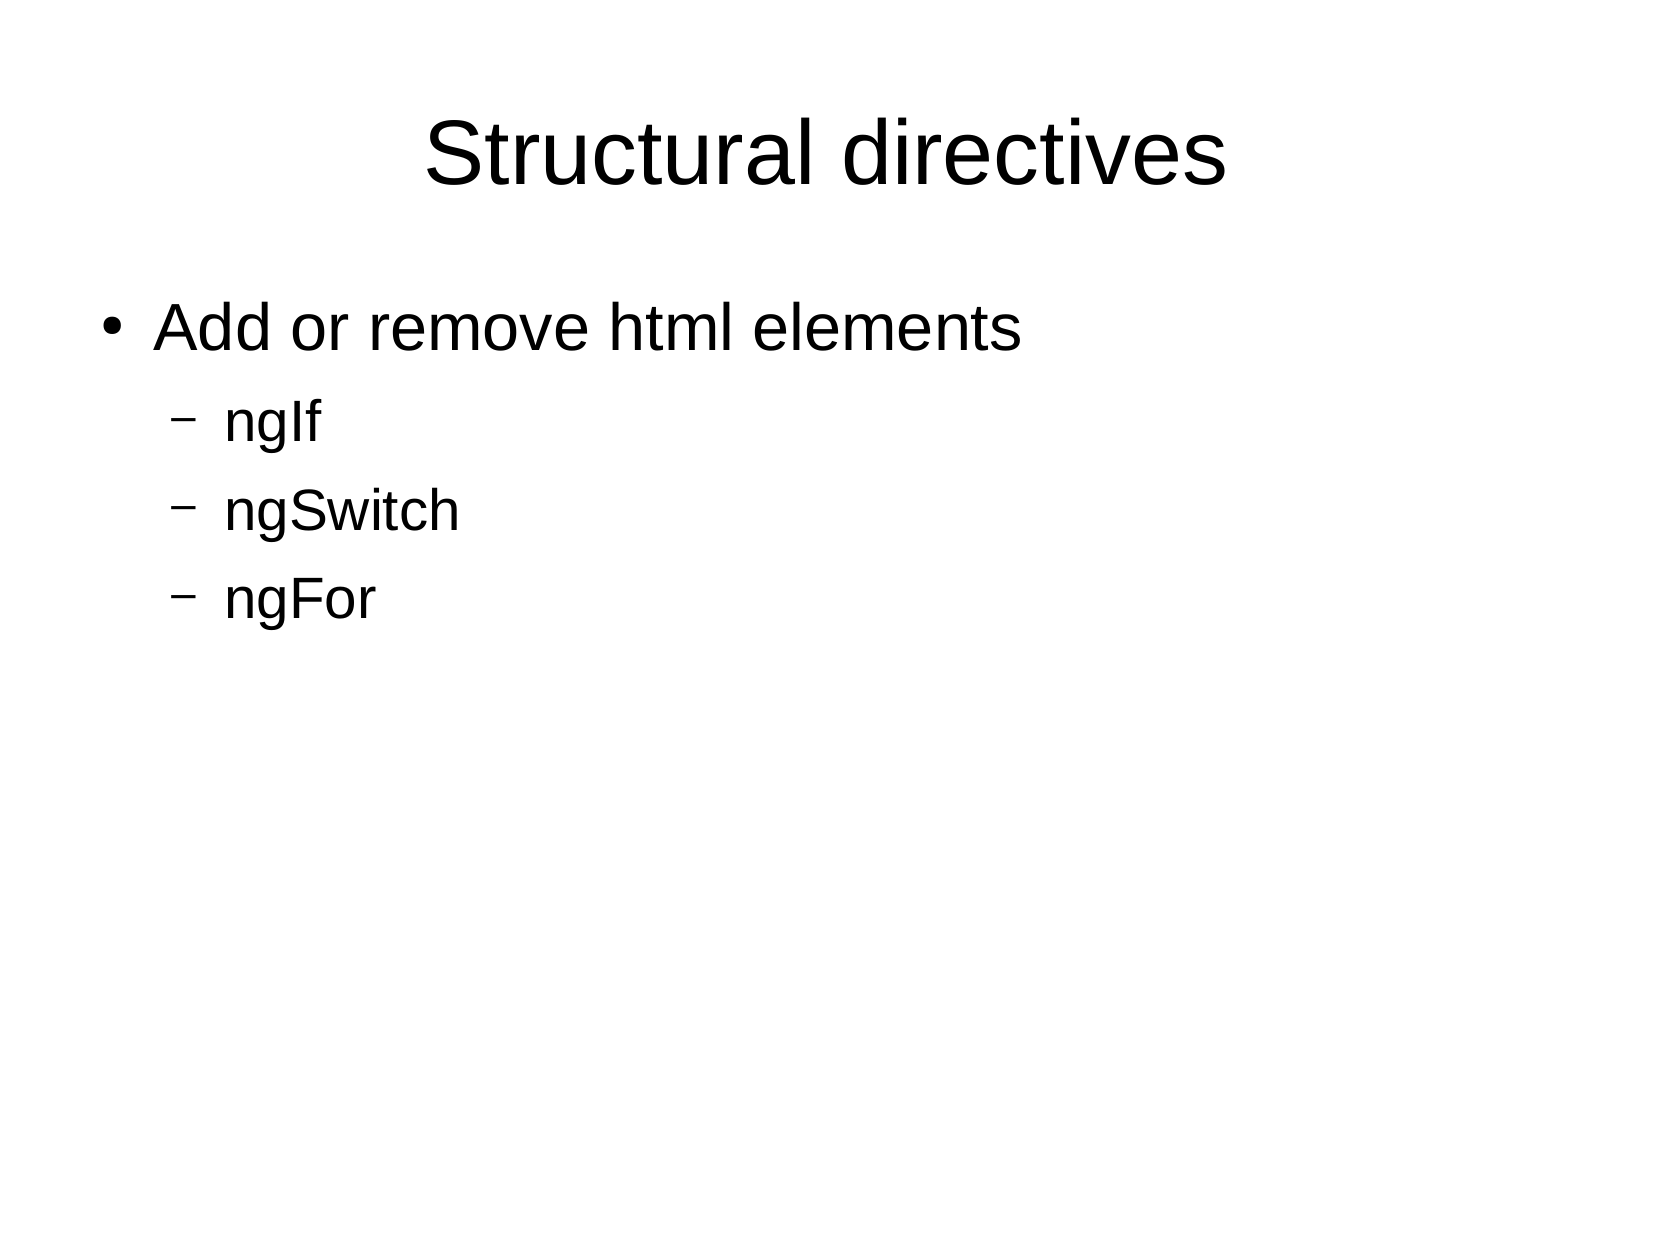

# Structural directives
Add or remove html elements
ngIf
ngSwitch
ngFor